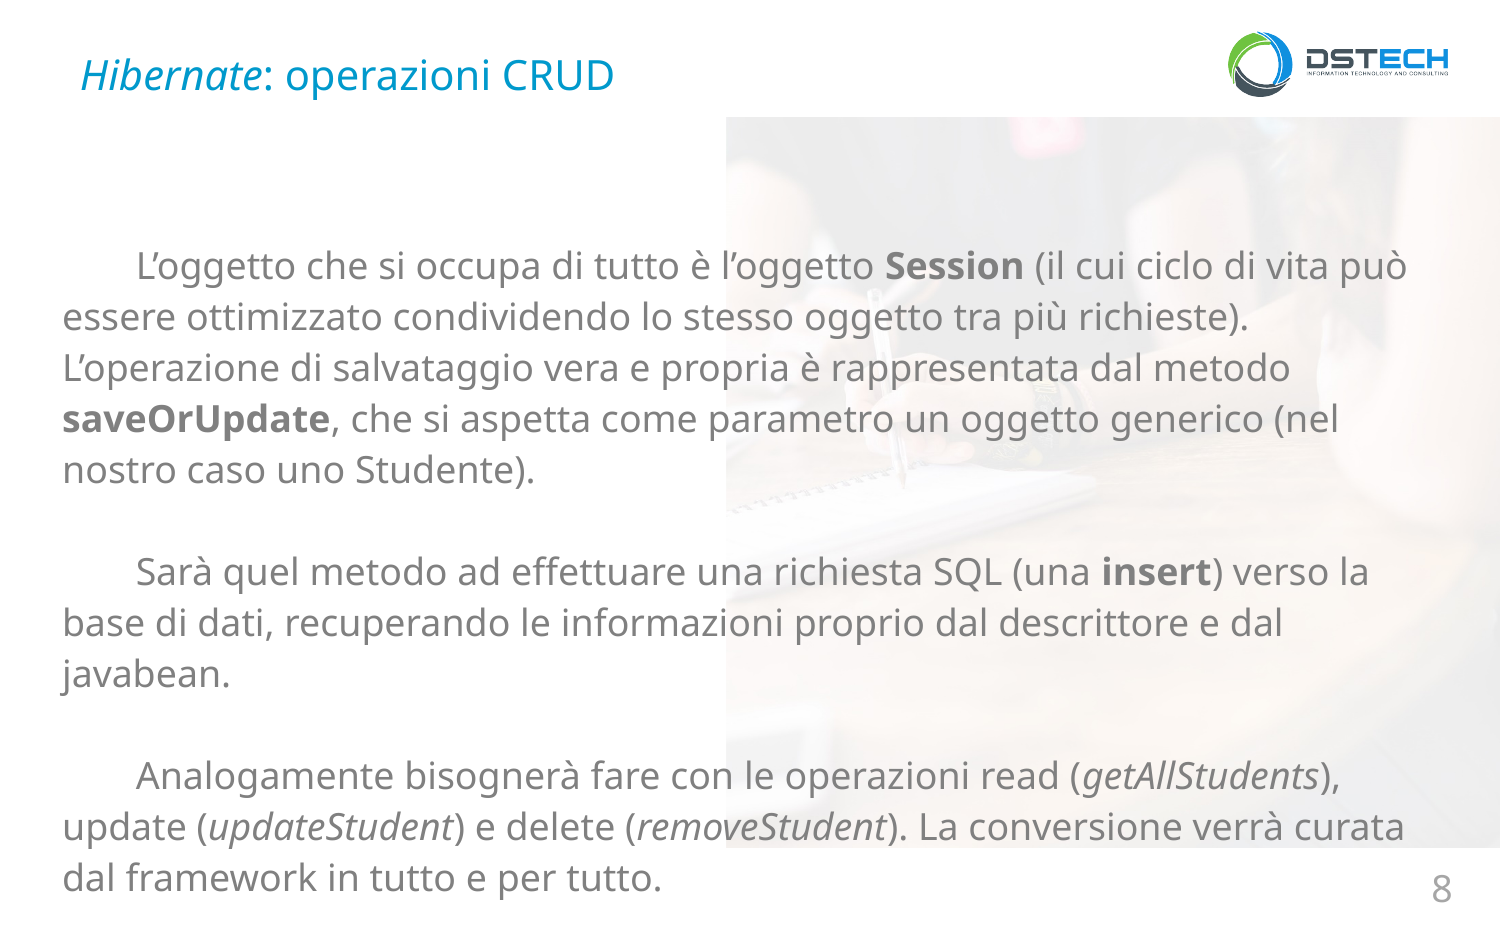

Hibernate: operazioni CRUD
	L’oggetto che si occupa di tutto è l’oggetto Session (il cui ciclo di vita può essere ottimizzato condividendo lo stesso oggetto tra più richieste). L’operazione di salvataggio vera e propria è rappresentata dal metodo saveOrUpdate, che si aspetta come parametro un oggetto generico (nel nostro caso uno Studente).
	Sarà quel metodo ad effettuare una richiesta SQL (una insert) verso la base di dati, recuperando le informazioni proprio dal descrittore e dal javabean.
	Analogamente bisognerà fare con le operazioni read (getAllStudents), update (updateStudent) e delete (removeStudent). La conversione verrà curata dal framework in tutto e per tutto.
8